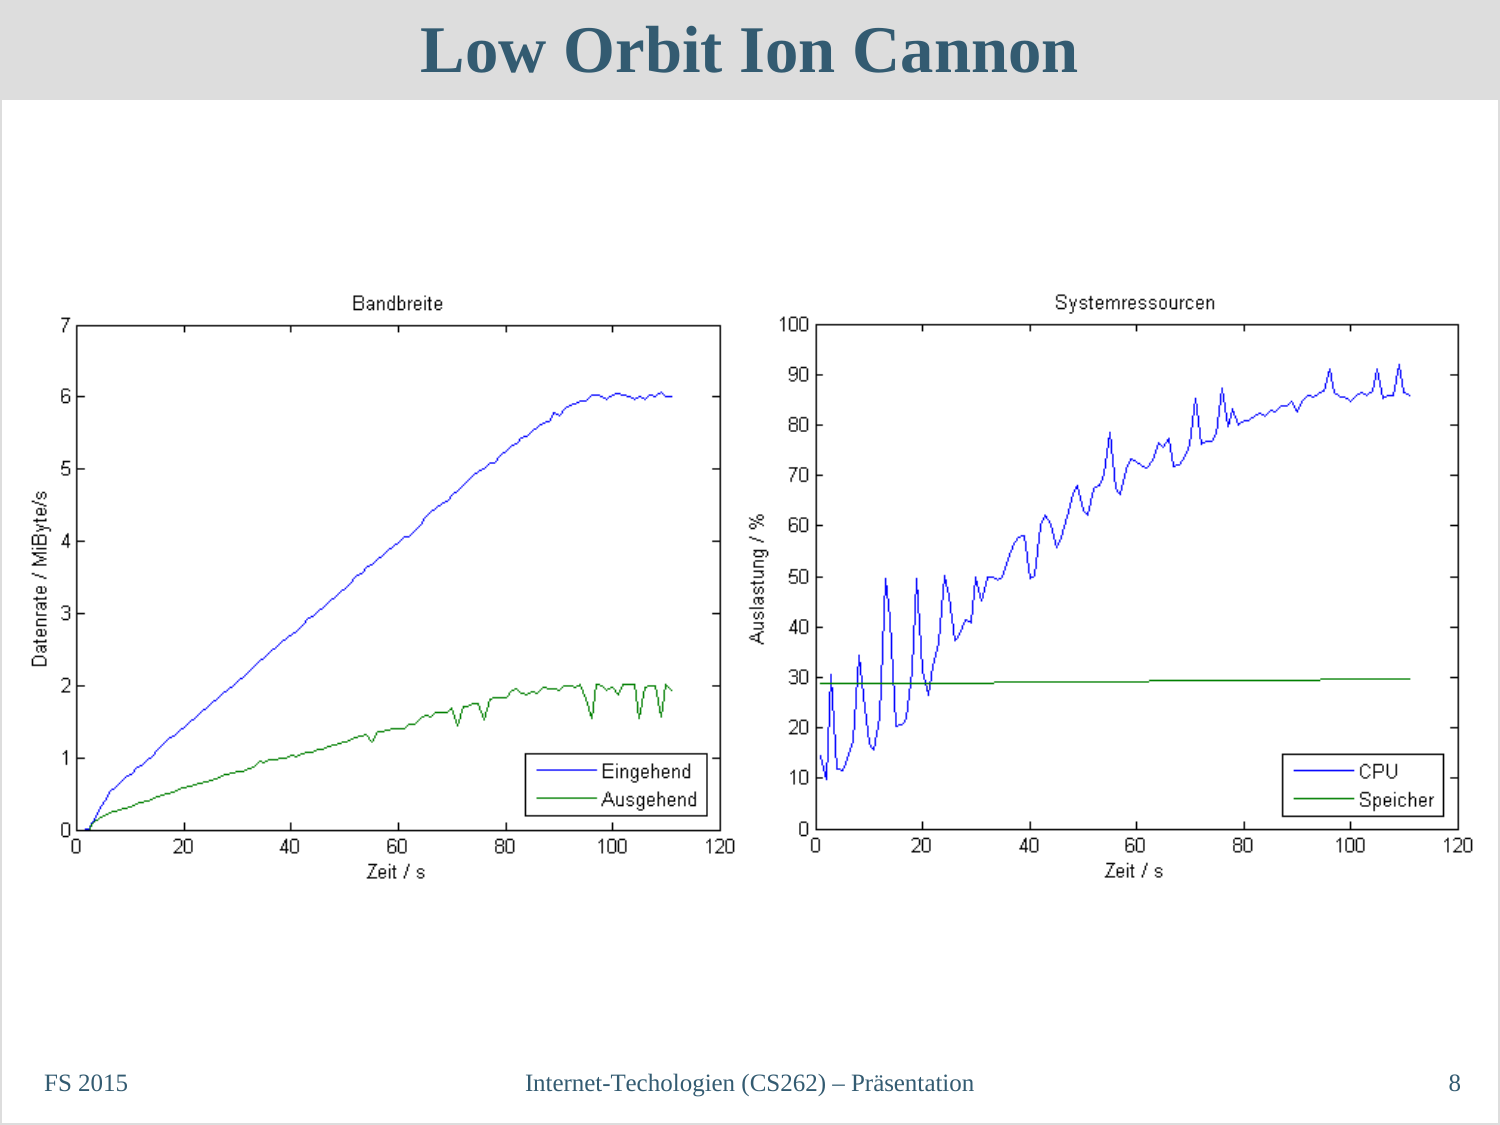

# Low Orbit Ion Cannon
FS 2015
Internet-Techologien (CS262) – Präsentation